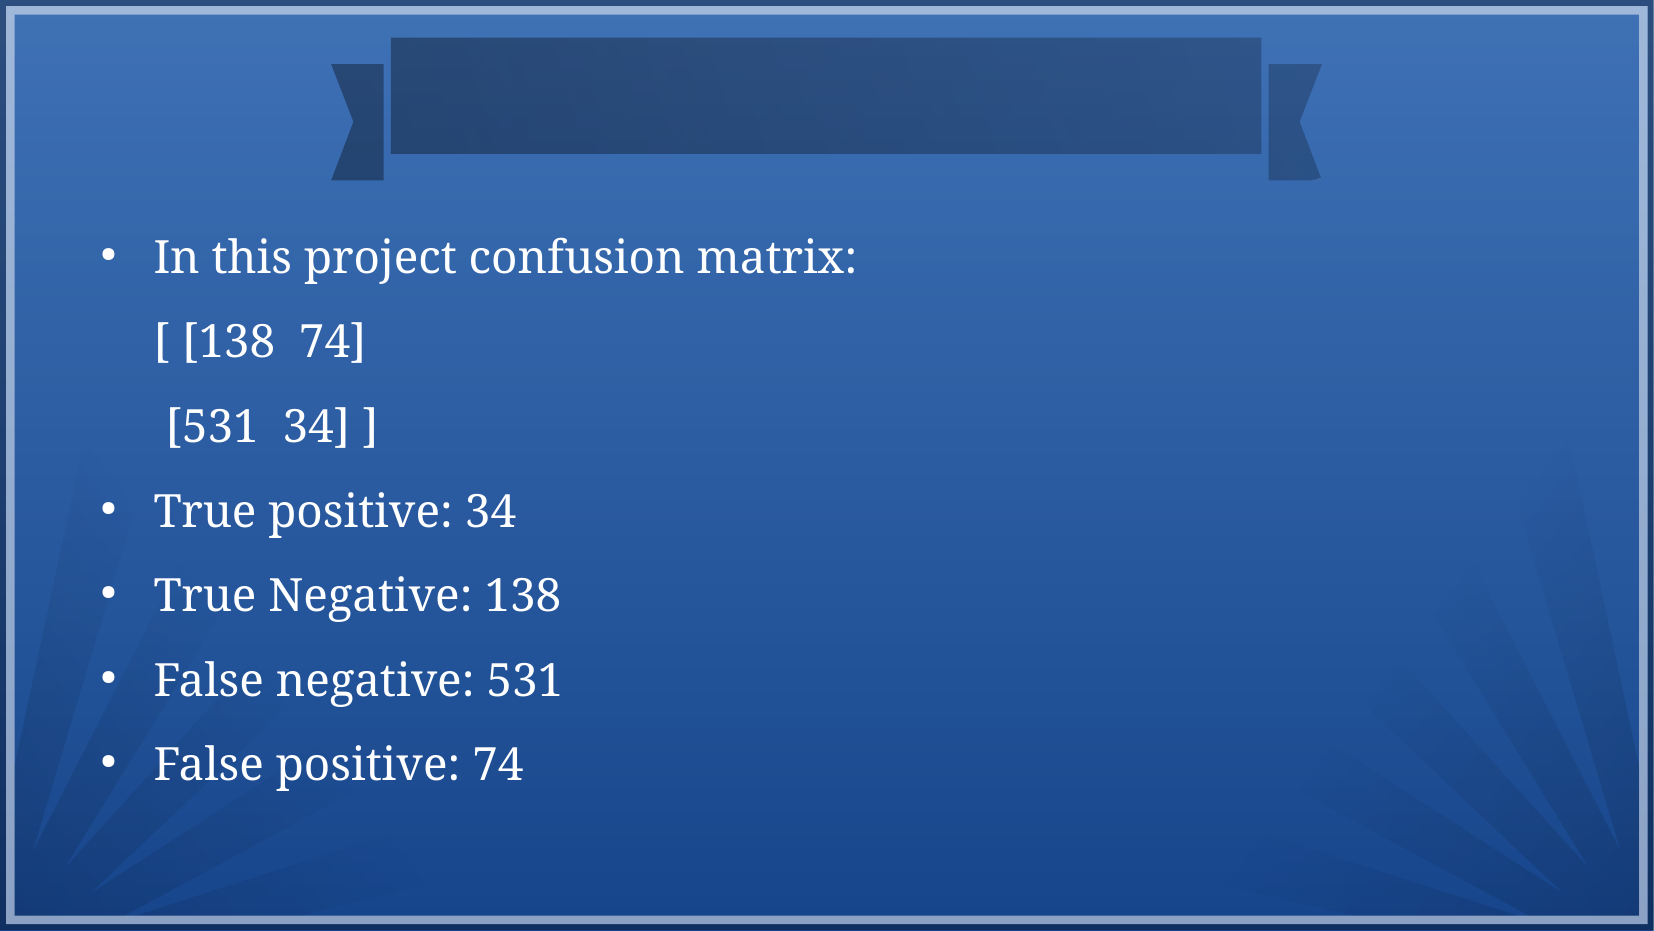

# In this project confusion matrix:
[ [138 74]
 [531 34] ]
True positive: 34
True Negative: 138
False negative: 531
False positive: 74